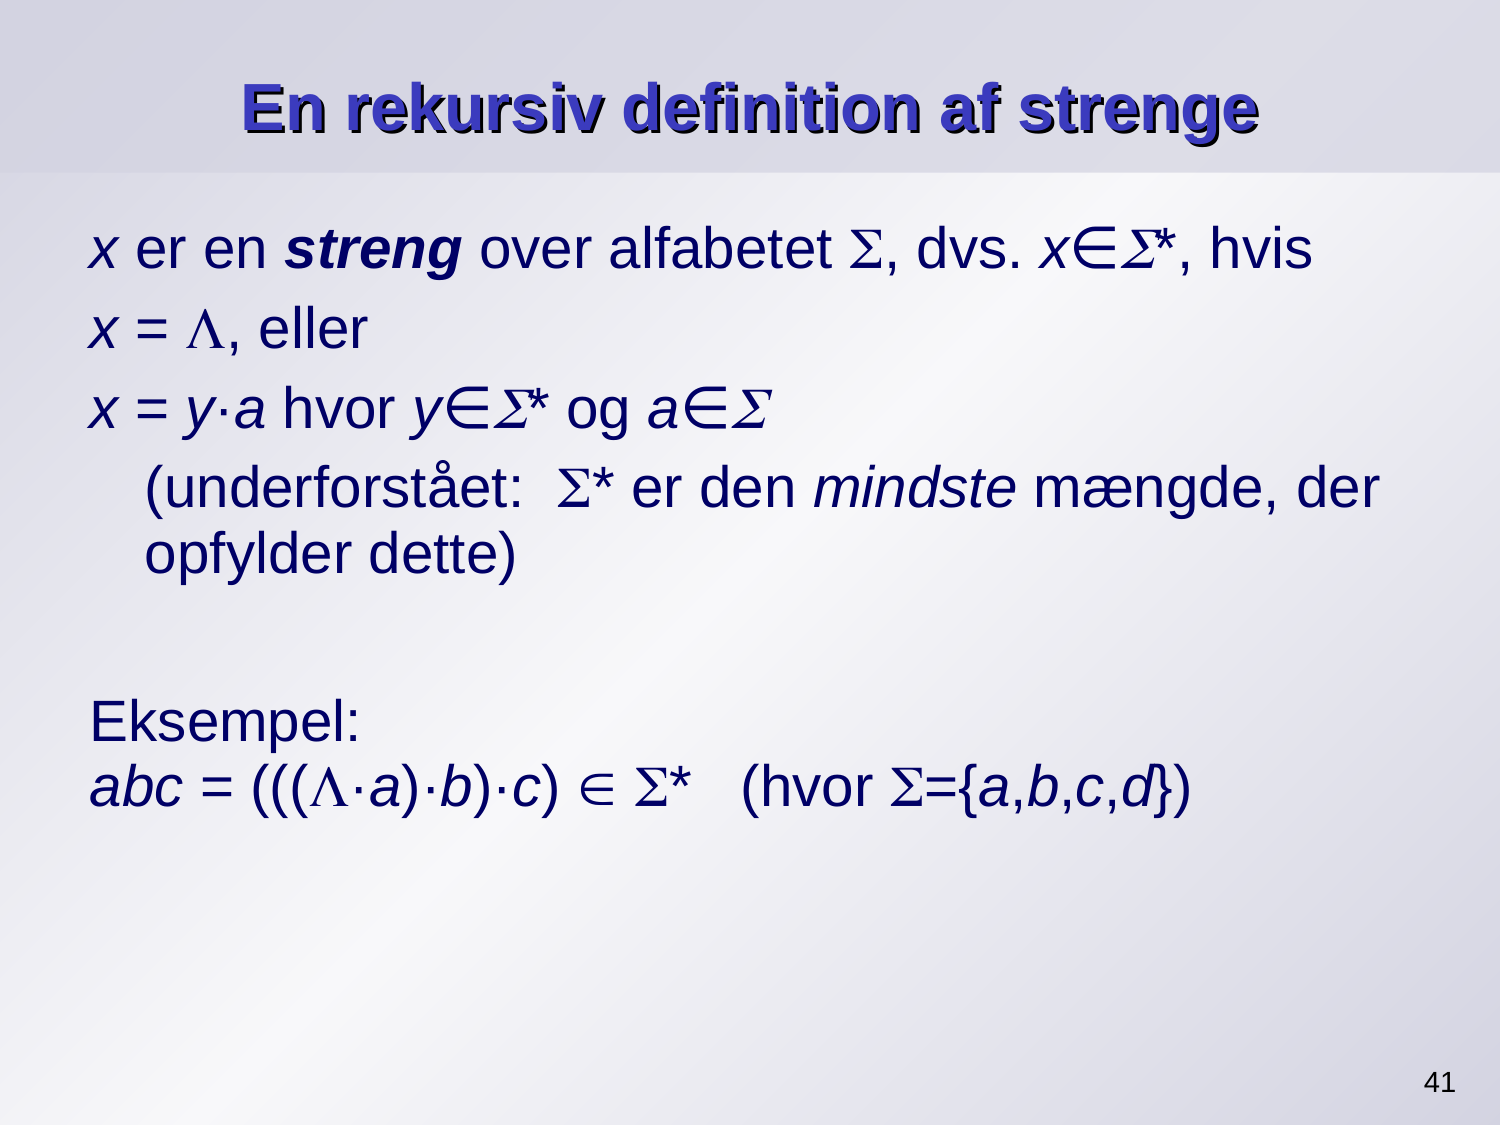

# En rekursiv definition af strenge
x er en streng over alfabetet Σ, dvs. x∈Σ*, hvis
x = Λ, eller
x = y·a hvor y∈Σ* og a∈Σ
	(underforstået: Σ* er den mindste mængde, der opfylder dette)
Eksempel:
abc = (((Λ·a)·b)·c) ∈ Σ* (hvor Σ={a,b,c,d})
41